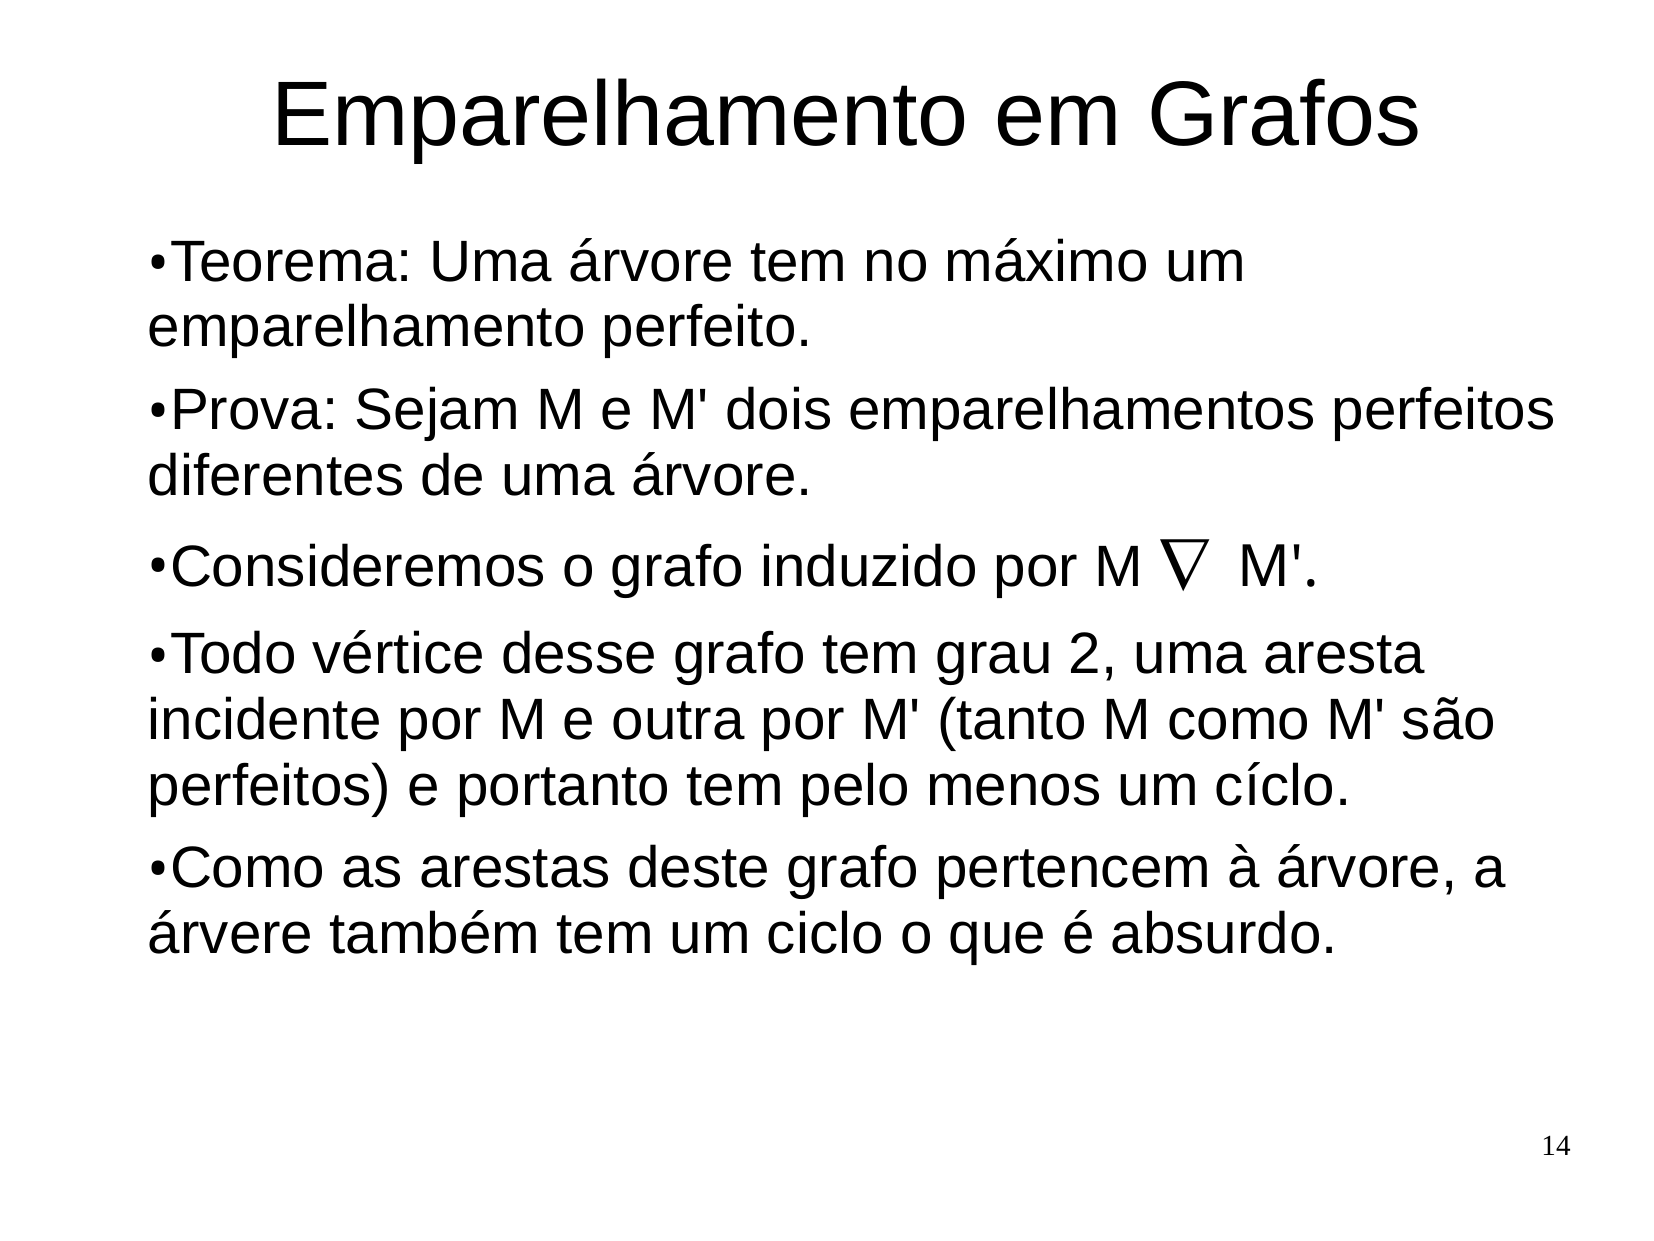

# Emparelhamento em Grafos
Teorema: Uma árvore tem no máximo um emparelhamento perfeito.
Prova: Sejam M e M' dois emparelhamentos perfeitos diferentes de uma árvore.
Consideremos o grafo induzido por M M'.
Todo vértice desse grafo tem grau 2, uma aresta incidente por M e outra por M' (tanto M como M' são perfeitos) e portanto tem pelo menos um cíclo.
Como as arestas deste grafo pertencem à árvore, a árvere também tem um ciclo o que é absurdo.
14